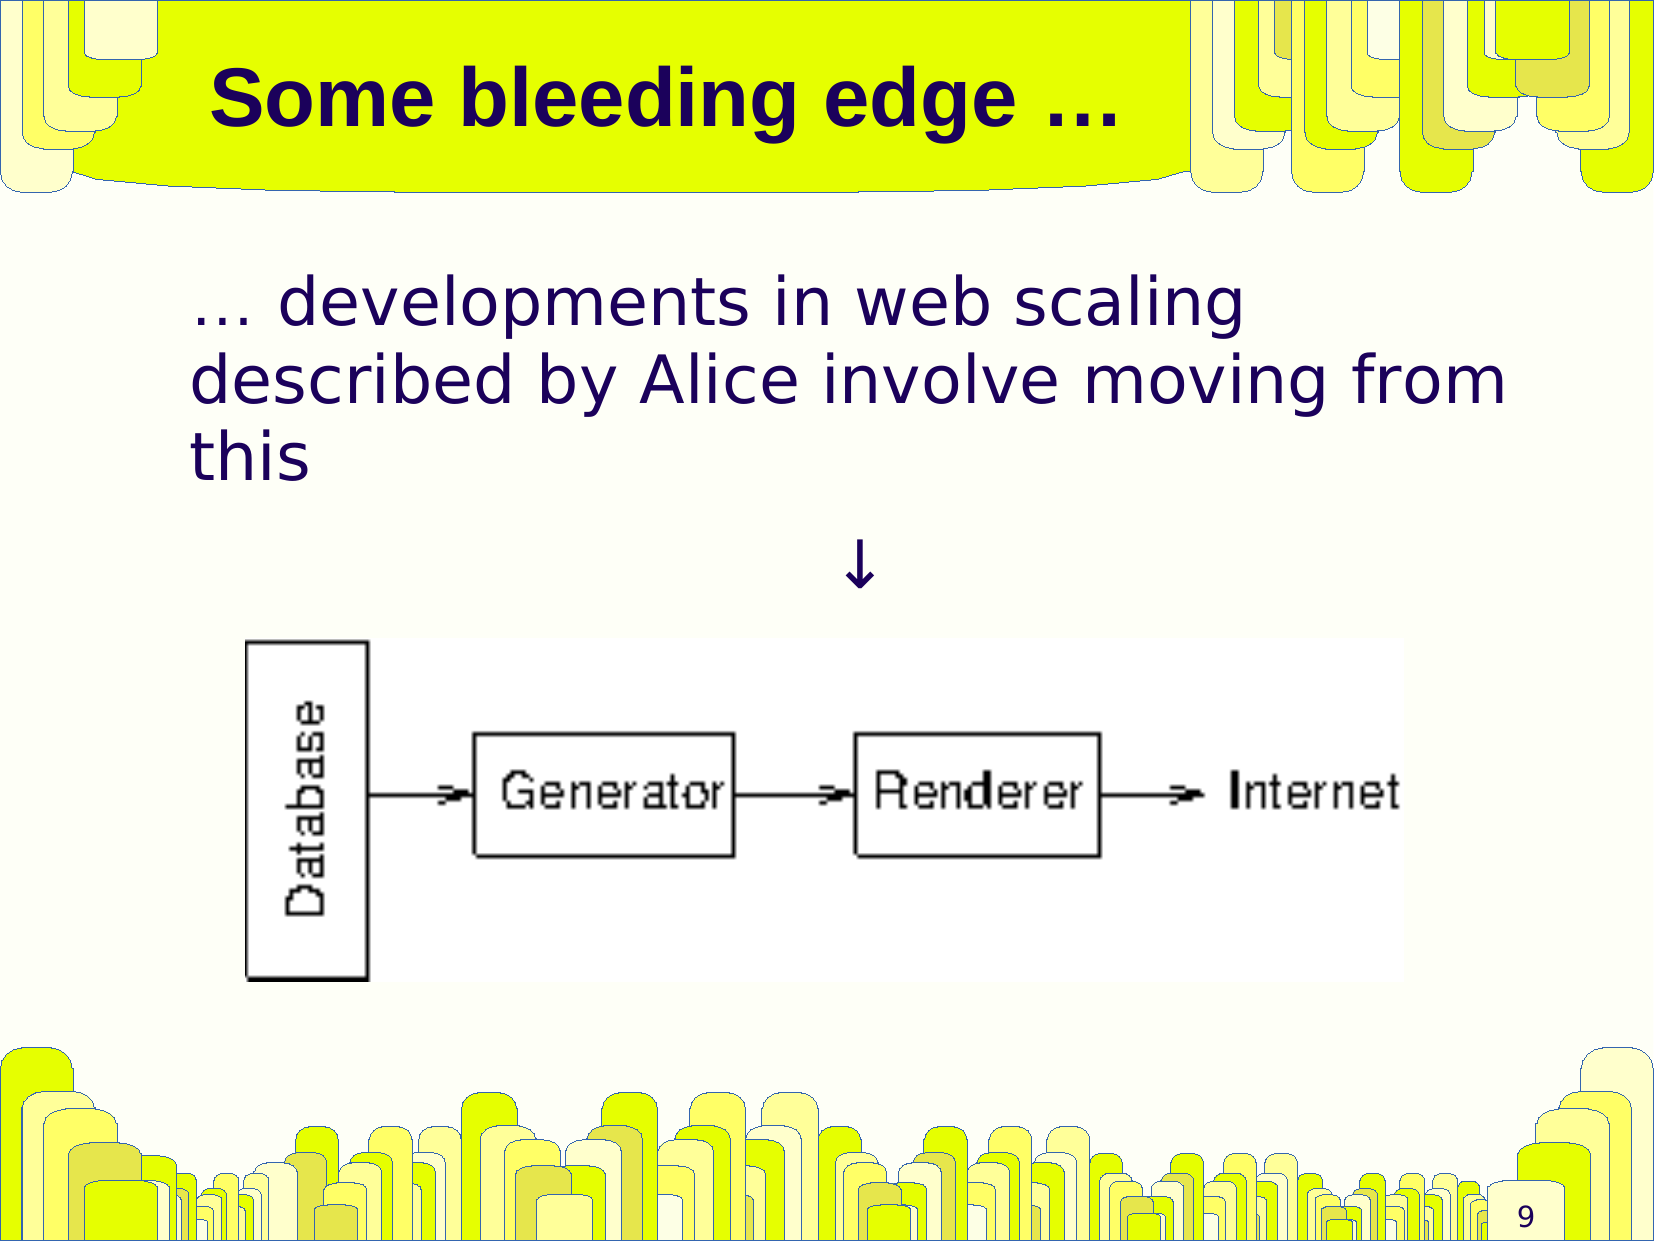

# Some bleeding edge …
… developments in web scaling described by Alice involve moving from this
↓